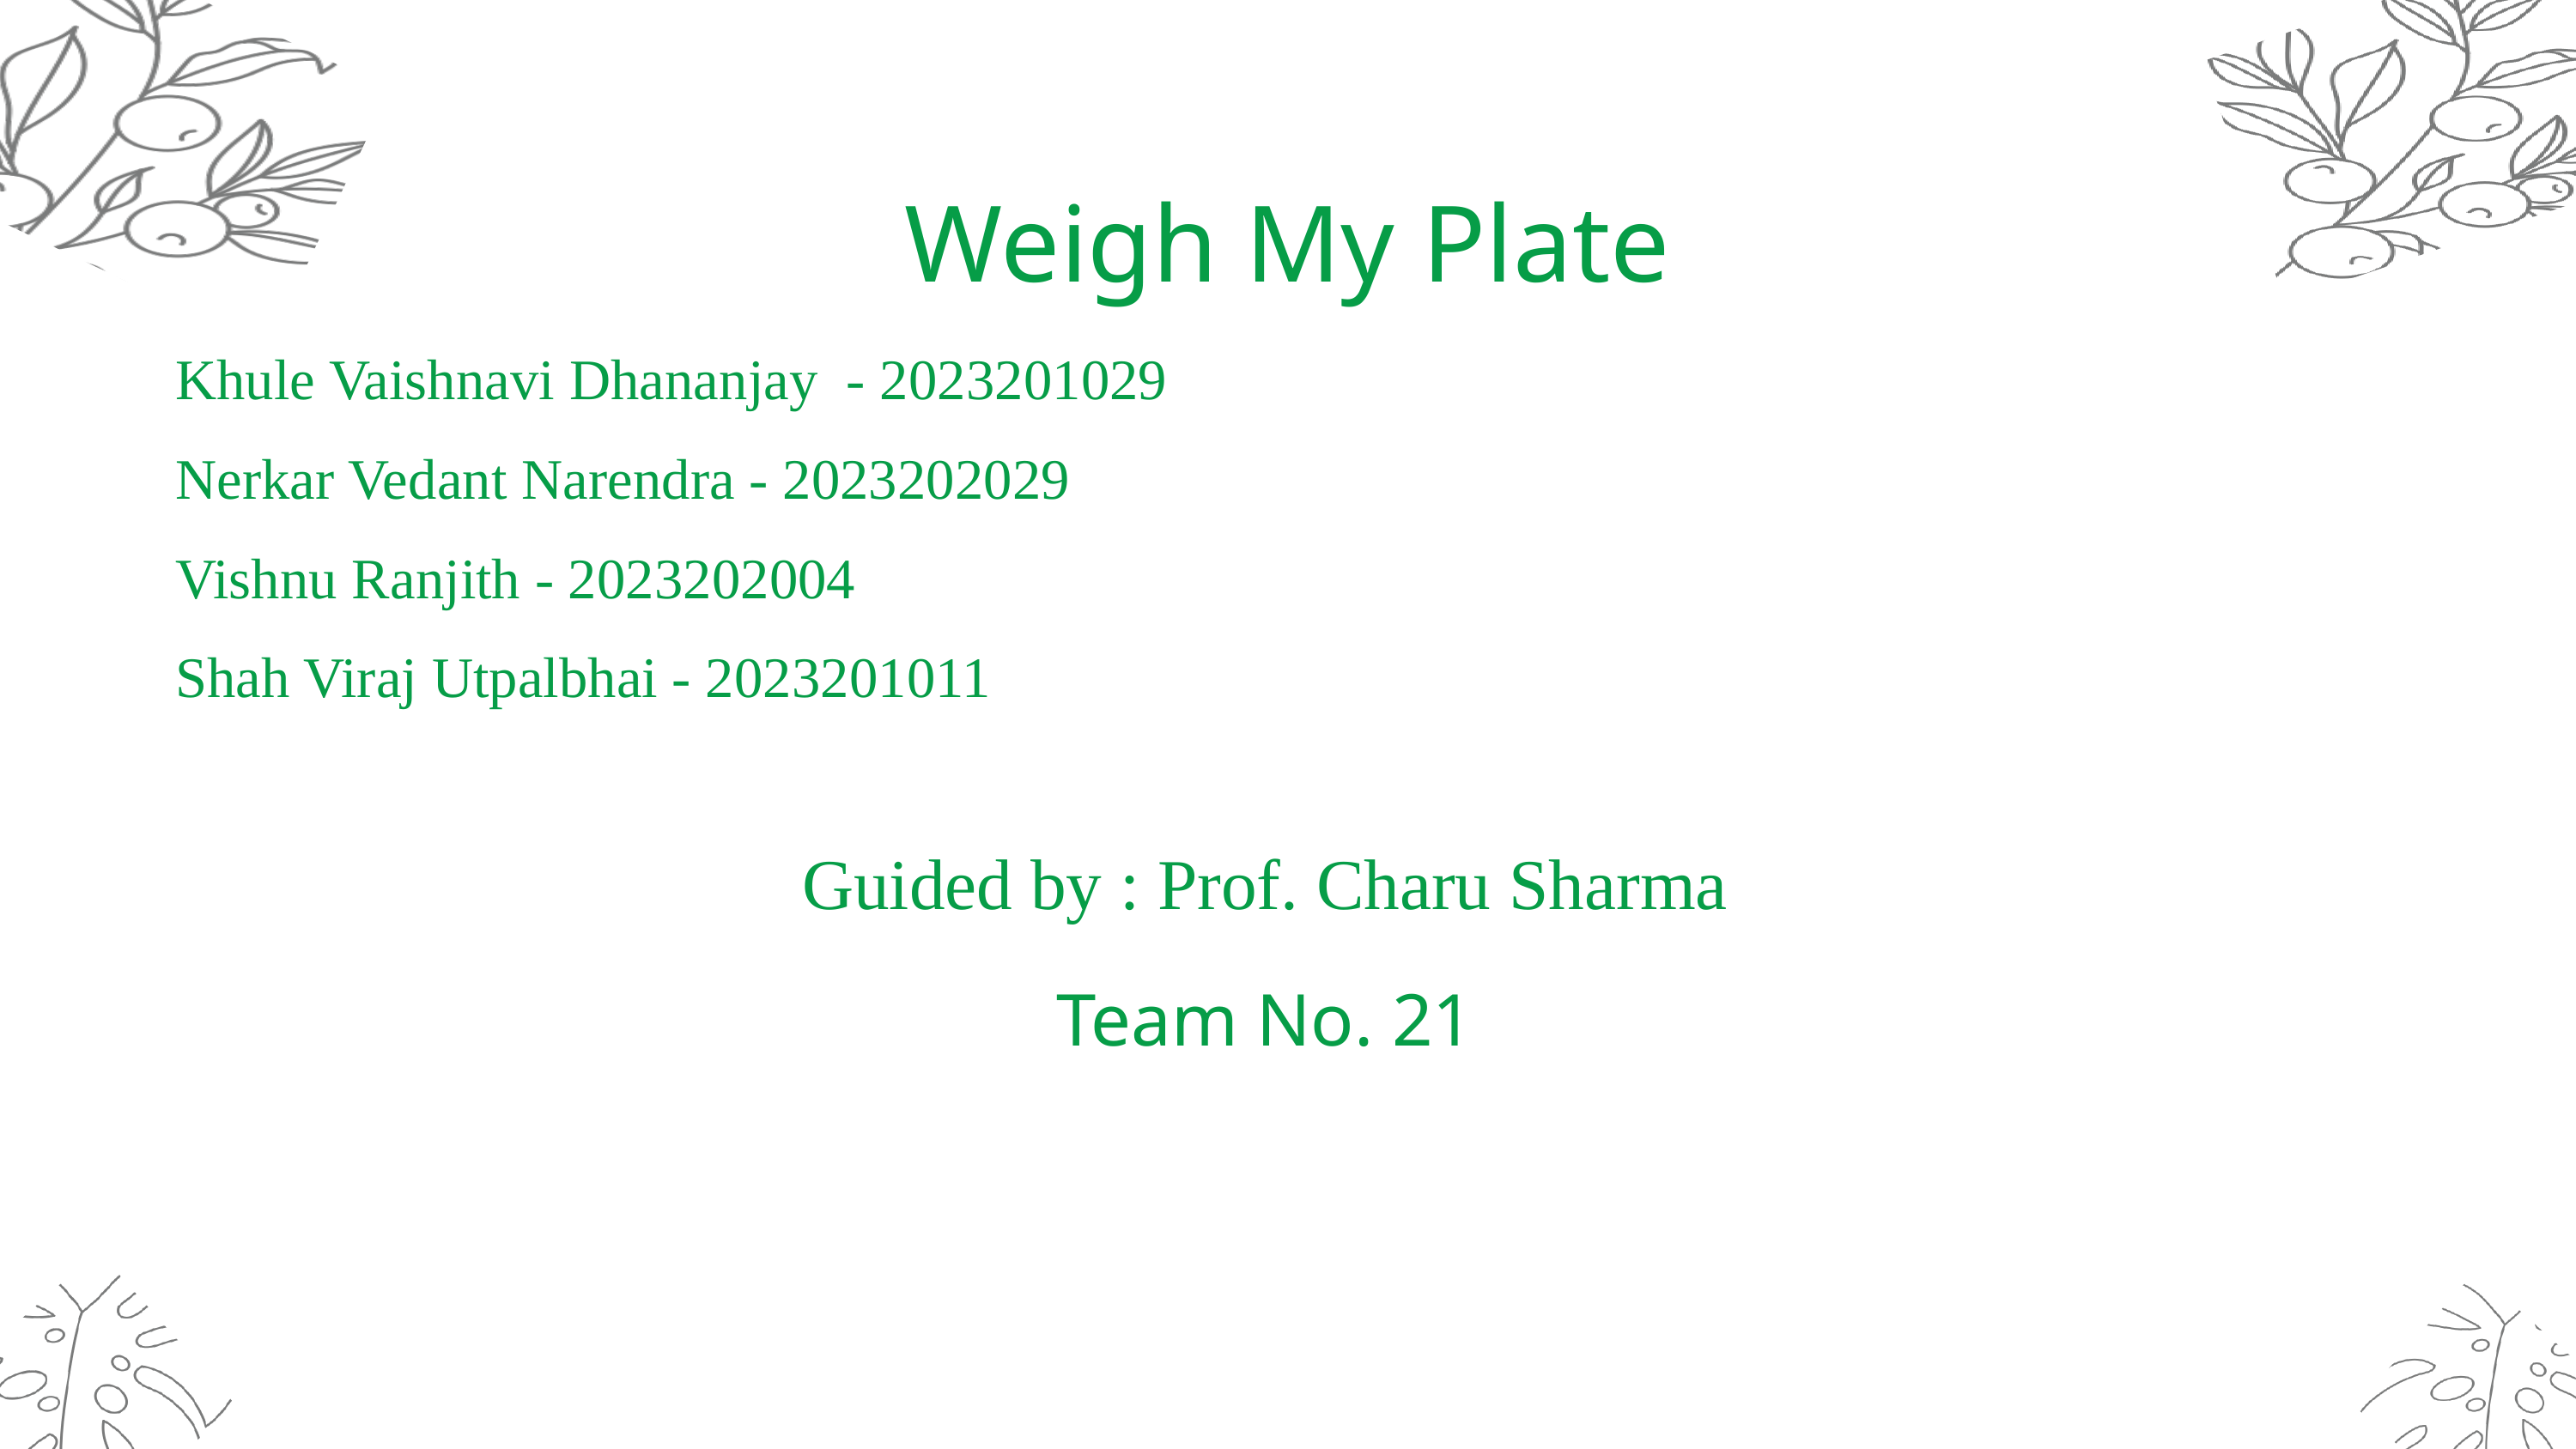

Weigh My Plate
Khule Vaishnavi Dhananjay - 2023201029
Nerkar Vedant Narendra - 2023202029
Vishnu Ranjith - 2023202004
Shah Viraj Utpalbhai - 2023201011
Guided by : Prof. Charu Sharma
Team No. 21